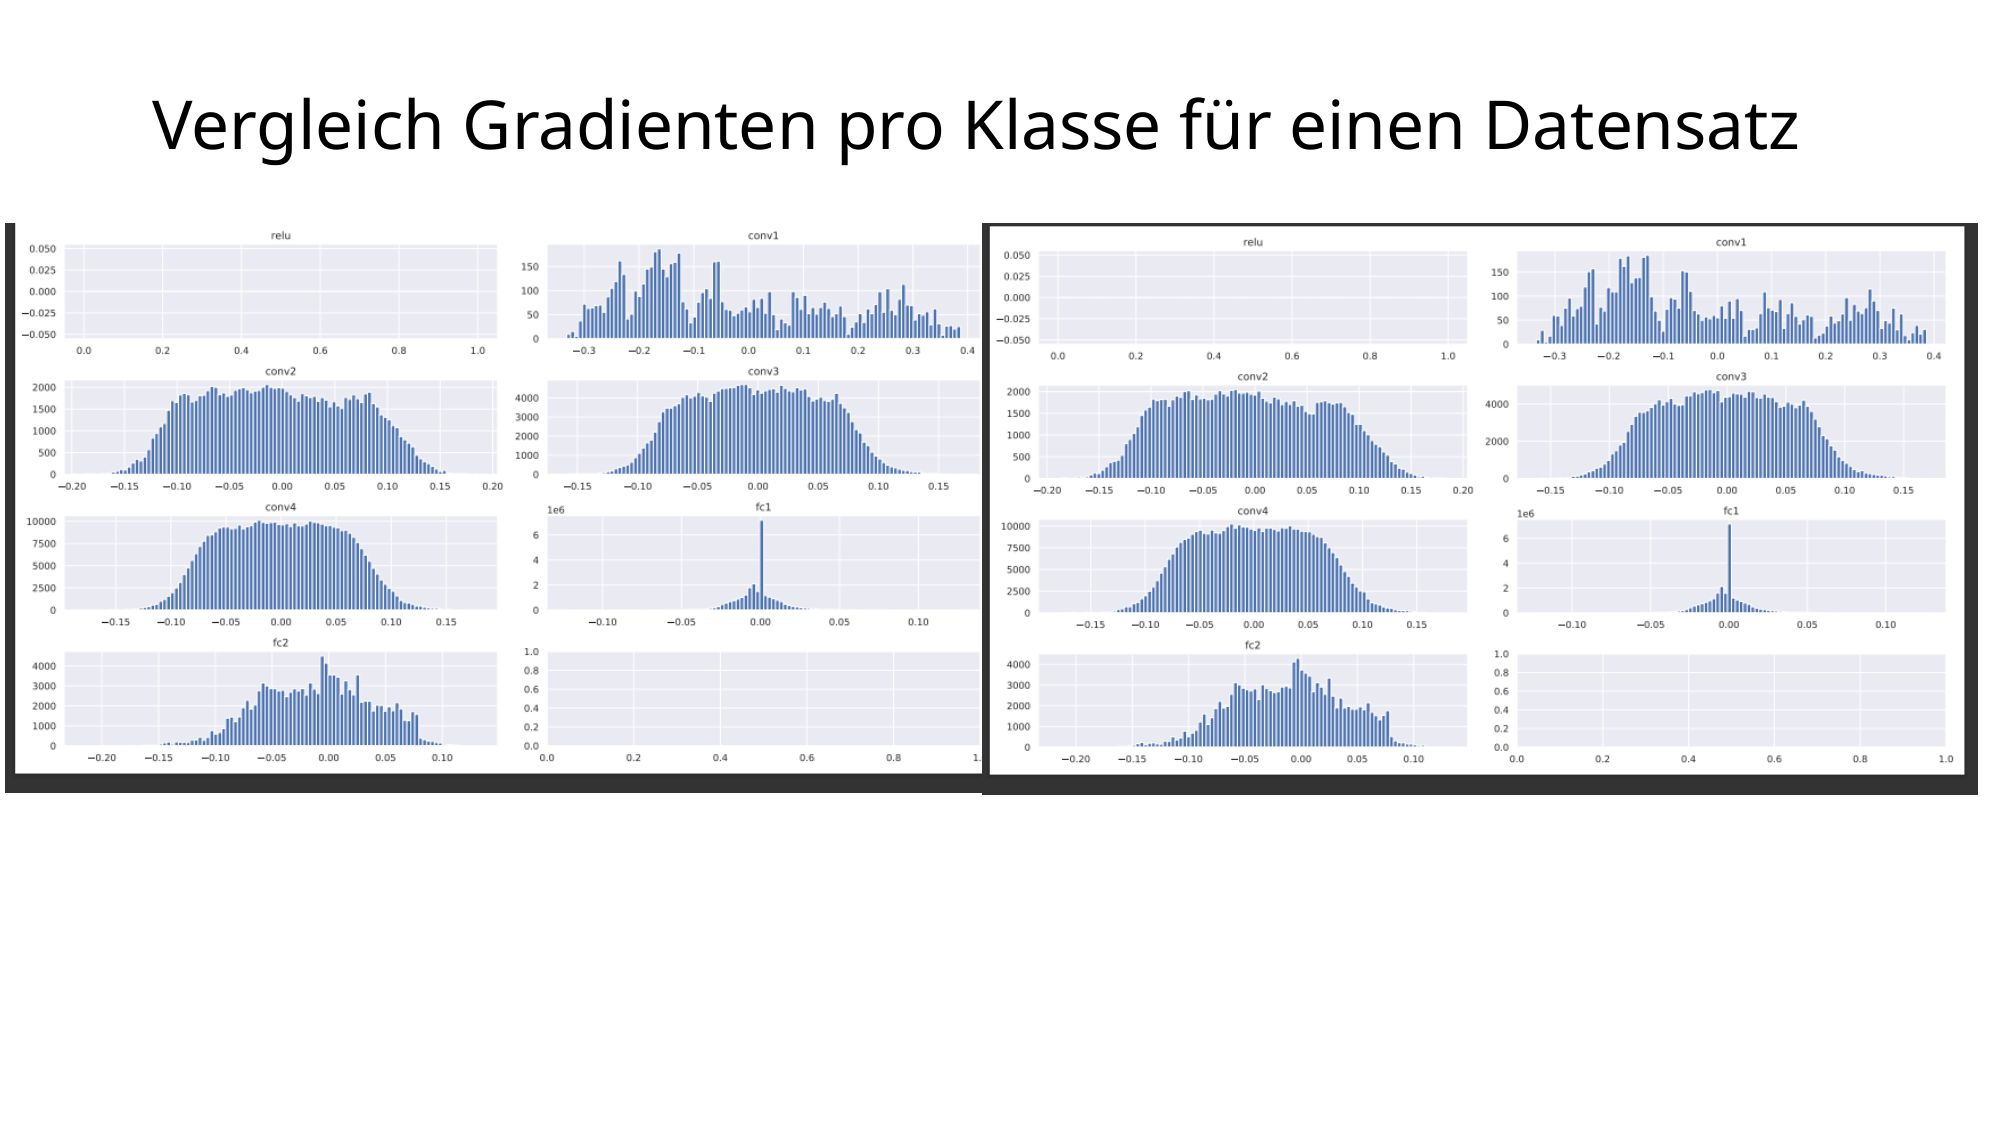

# Vergleich Gradienten pro Klasse für einen Datensatz